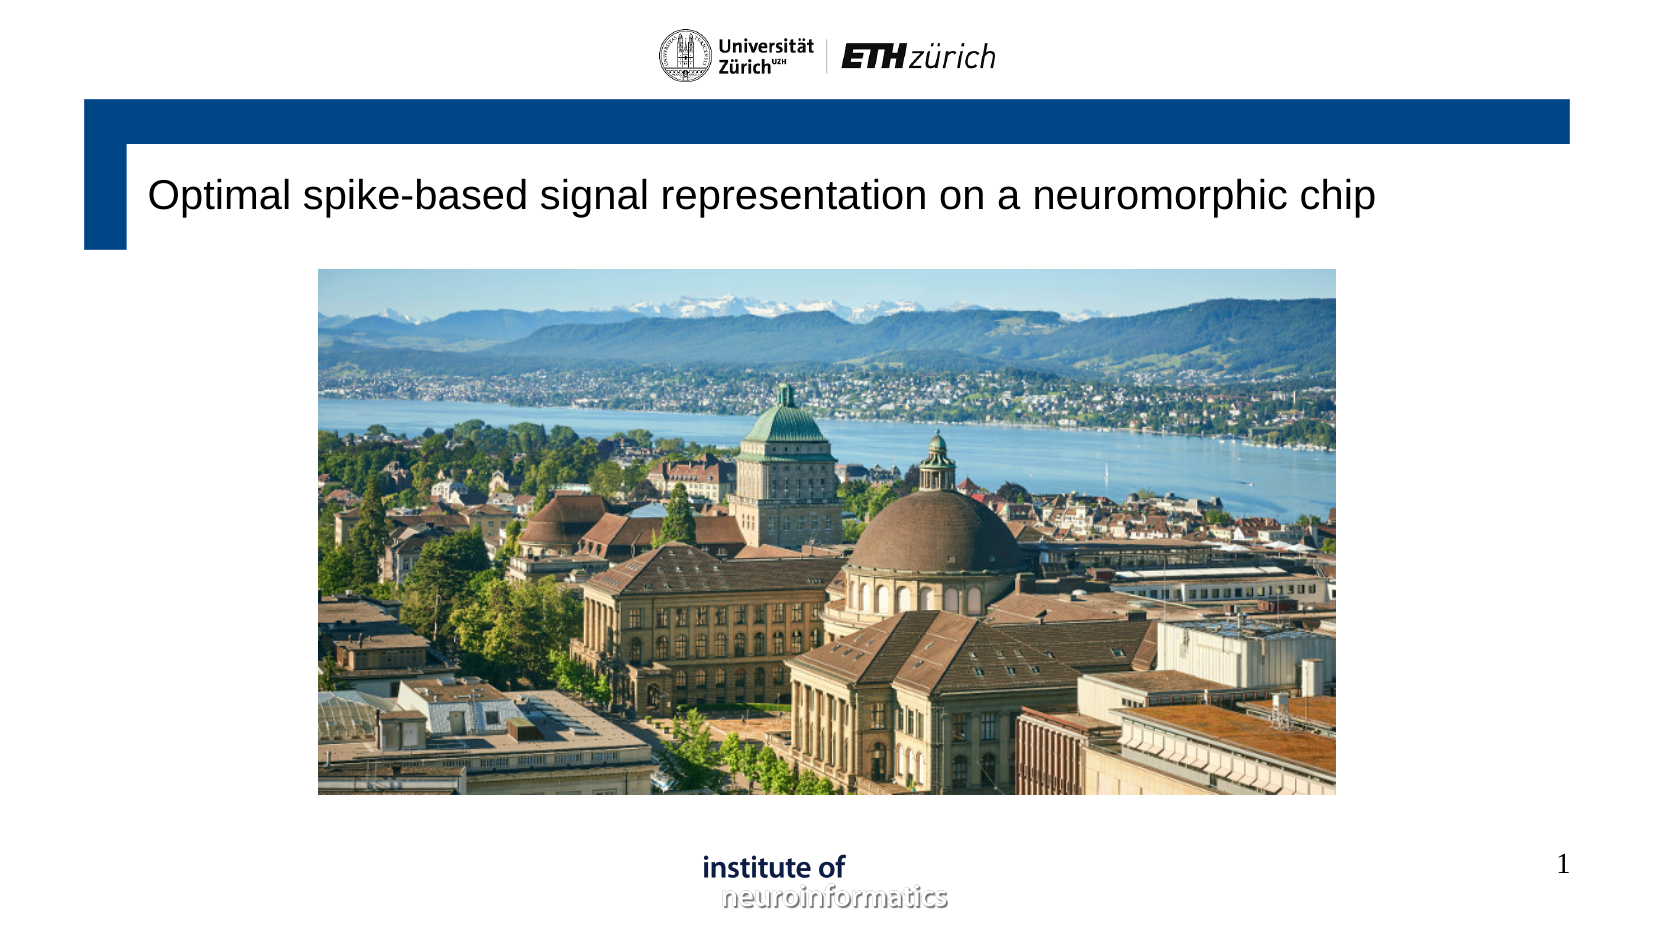

# Optimal spike-based signal representation on a neuromorphic chip
1